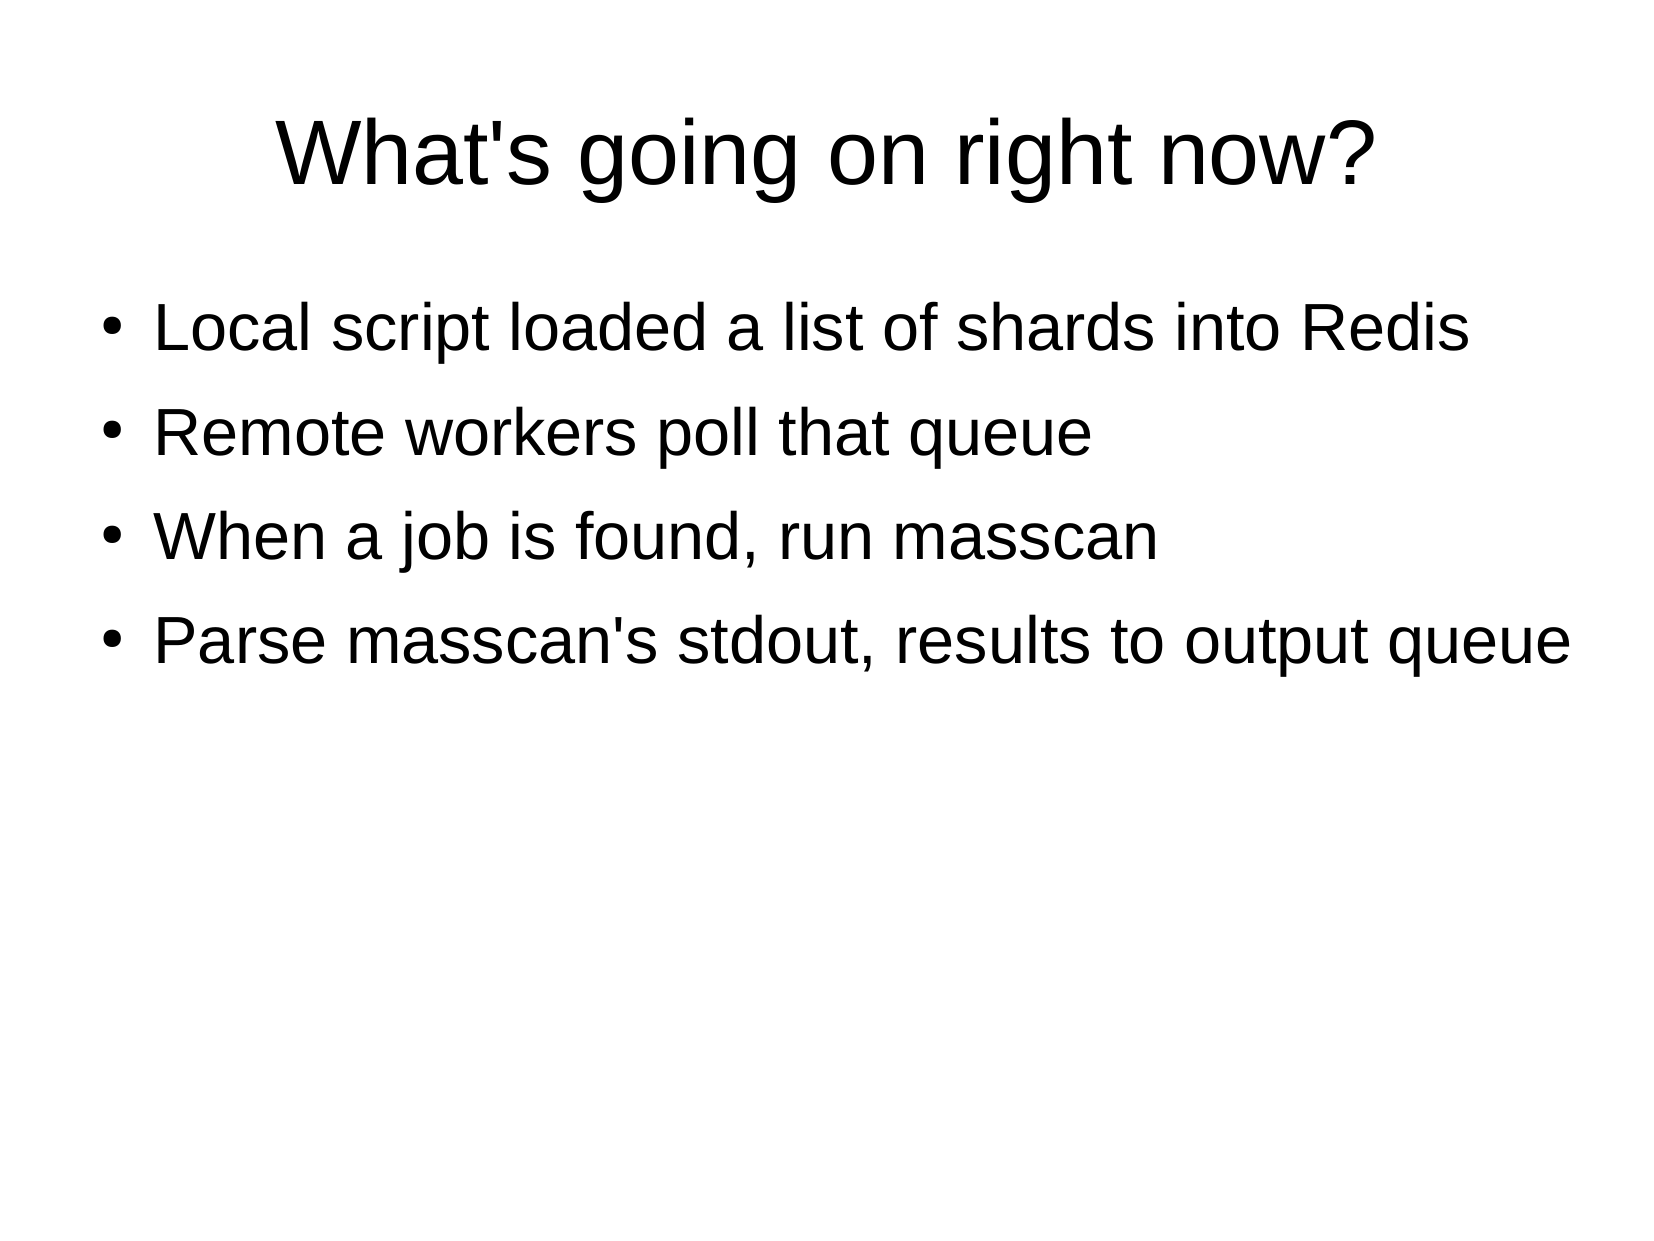

# What's going on right now?
Local script loaded a list of shards into Redis
Remote workers poll that queue
When a job is found, run masscan
Parse masscan's stdout, results to output queue